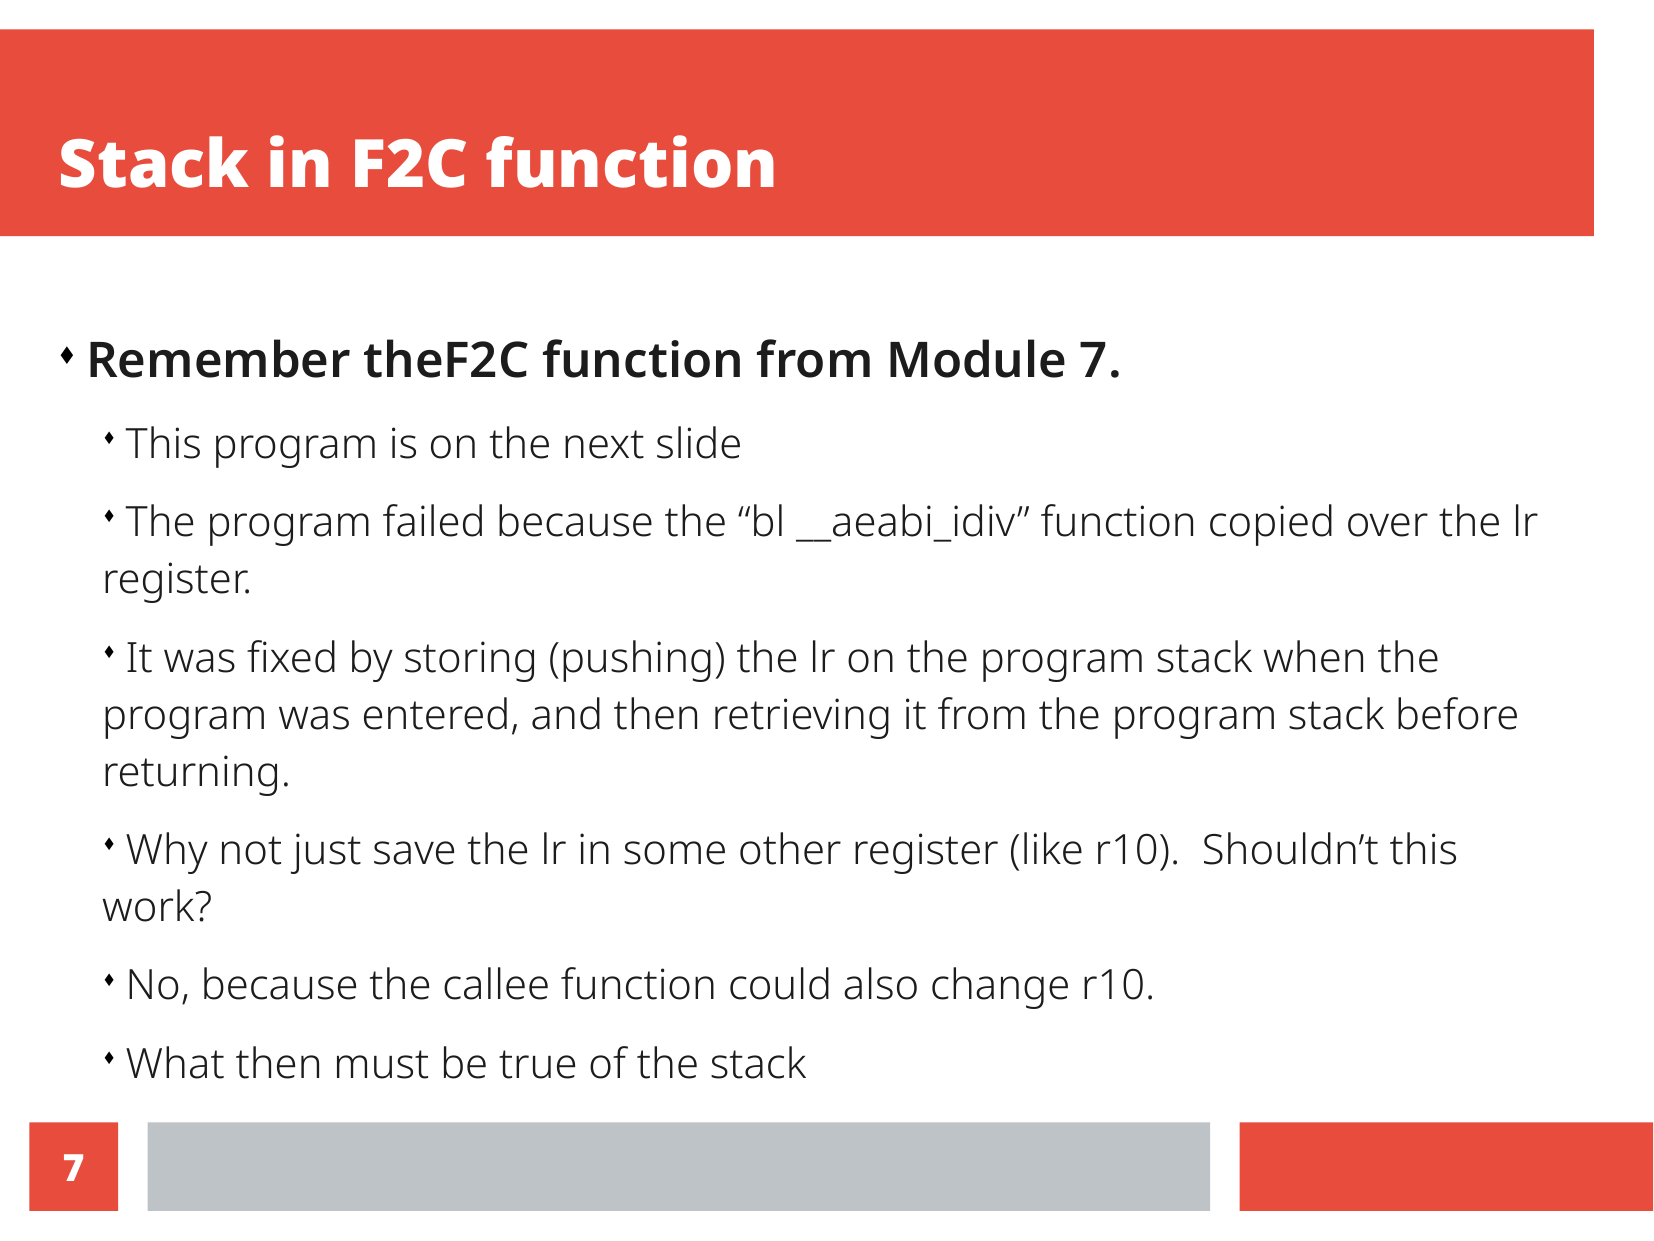

# Stack in F2C function
 Remember theF2C function from Module 7.
 This program is on the next slide
 The program failed because the “bl __aeabi_idiv” function copied over the lr register.
 It was fixed by storing (pushing) the lr on the program stack when the program was entered, and then retrieving it from the program stack before returning.
 Why not just save the lr in some other register (like r10). Shouldn’t this work?
 No, because the callee function could also change r10.
 What then must be true of the stack
7